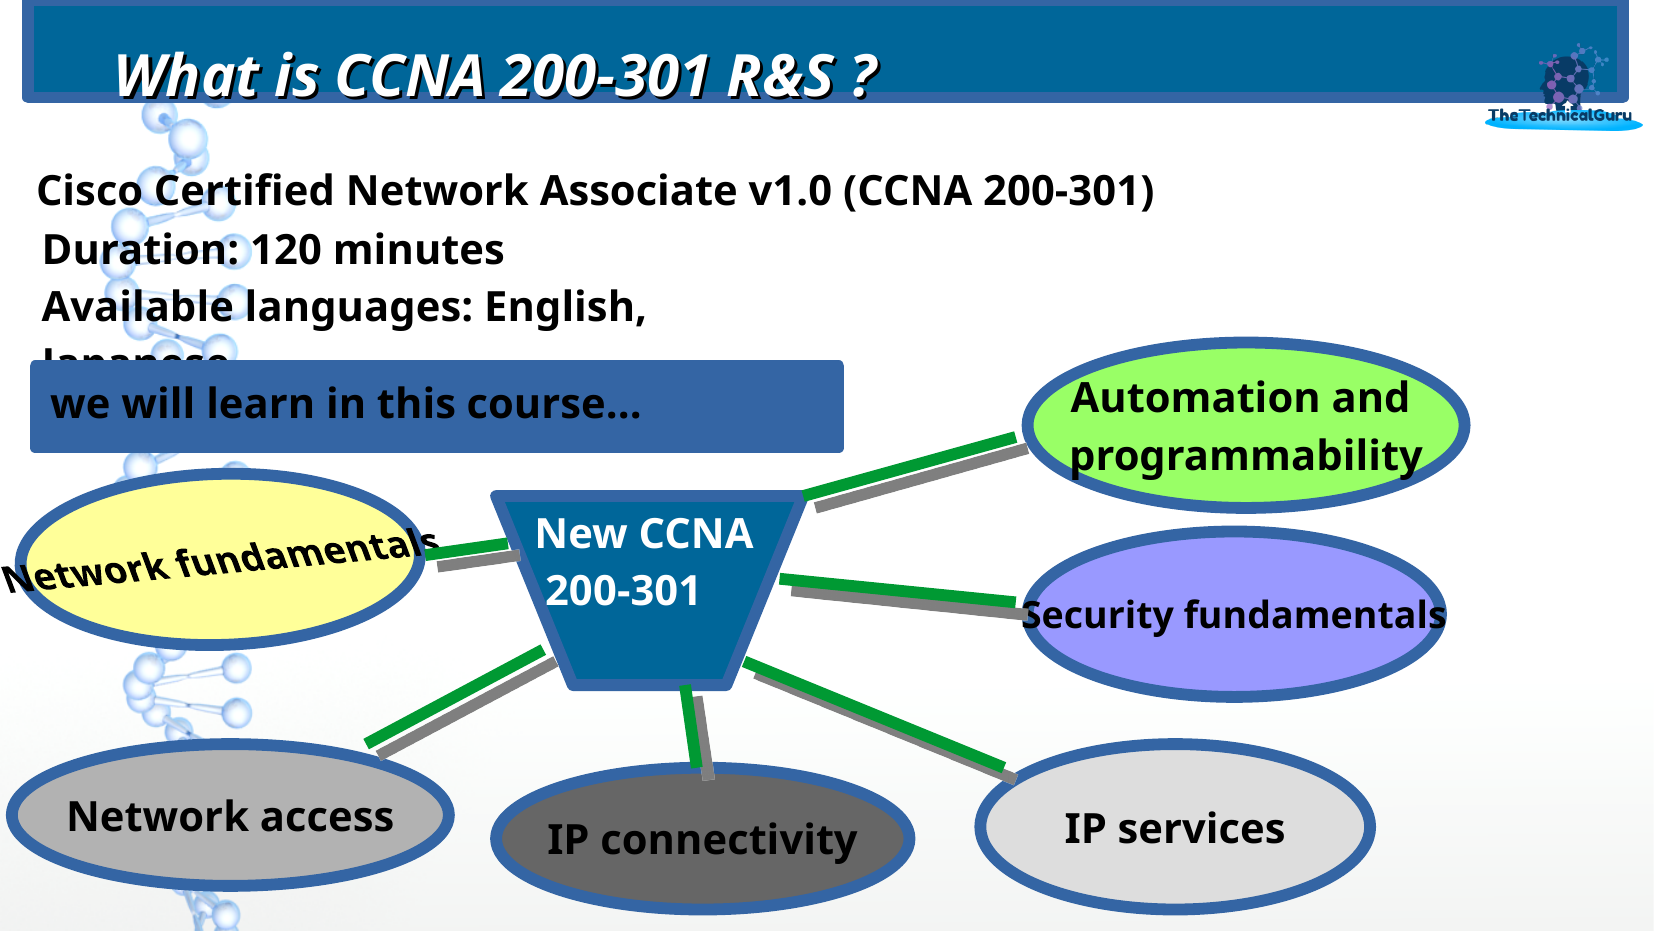

What is CCNA 200-301 R&S ?
Cisco Certified Network Associate v1.0 (CCNA 200-301)
Duration: 120 minutes
Available languages: English, Japanese
Automation and
programmability
we will learn in this course...
Network fundamentals
New CCNA 200-301
Security fundamentals
Network access
IP services
IP connectivity